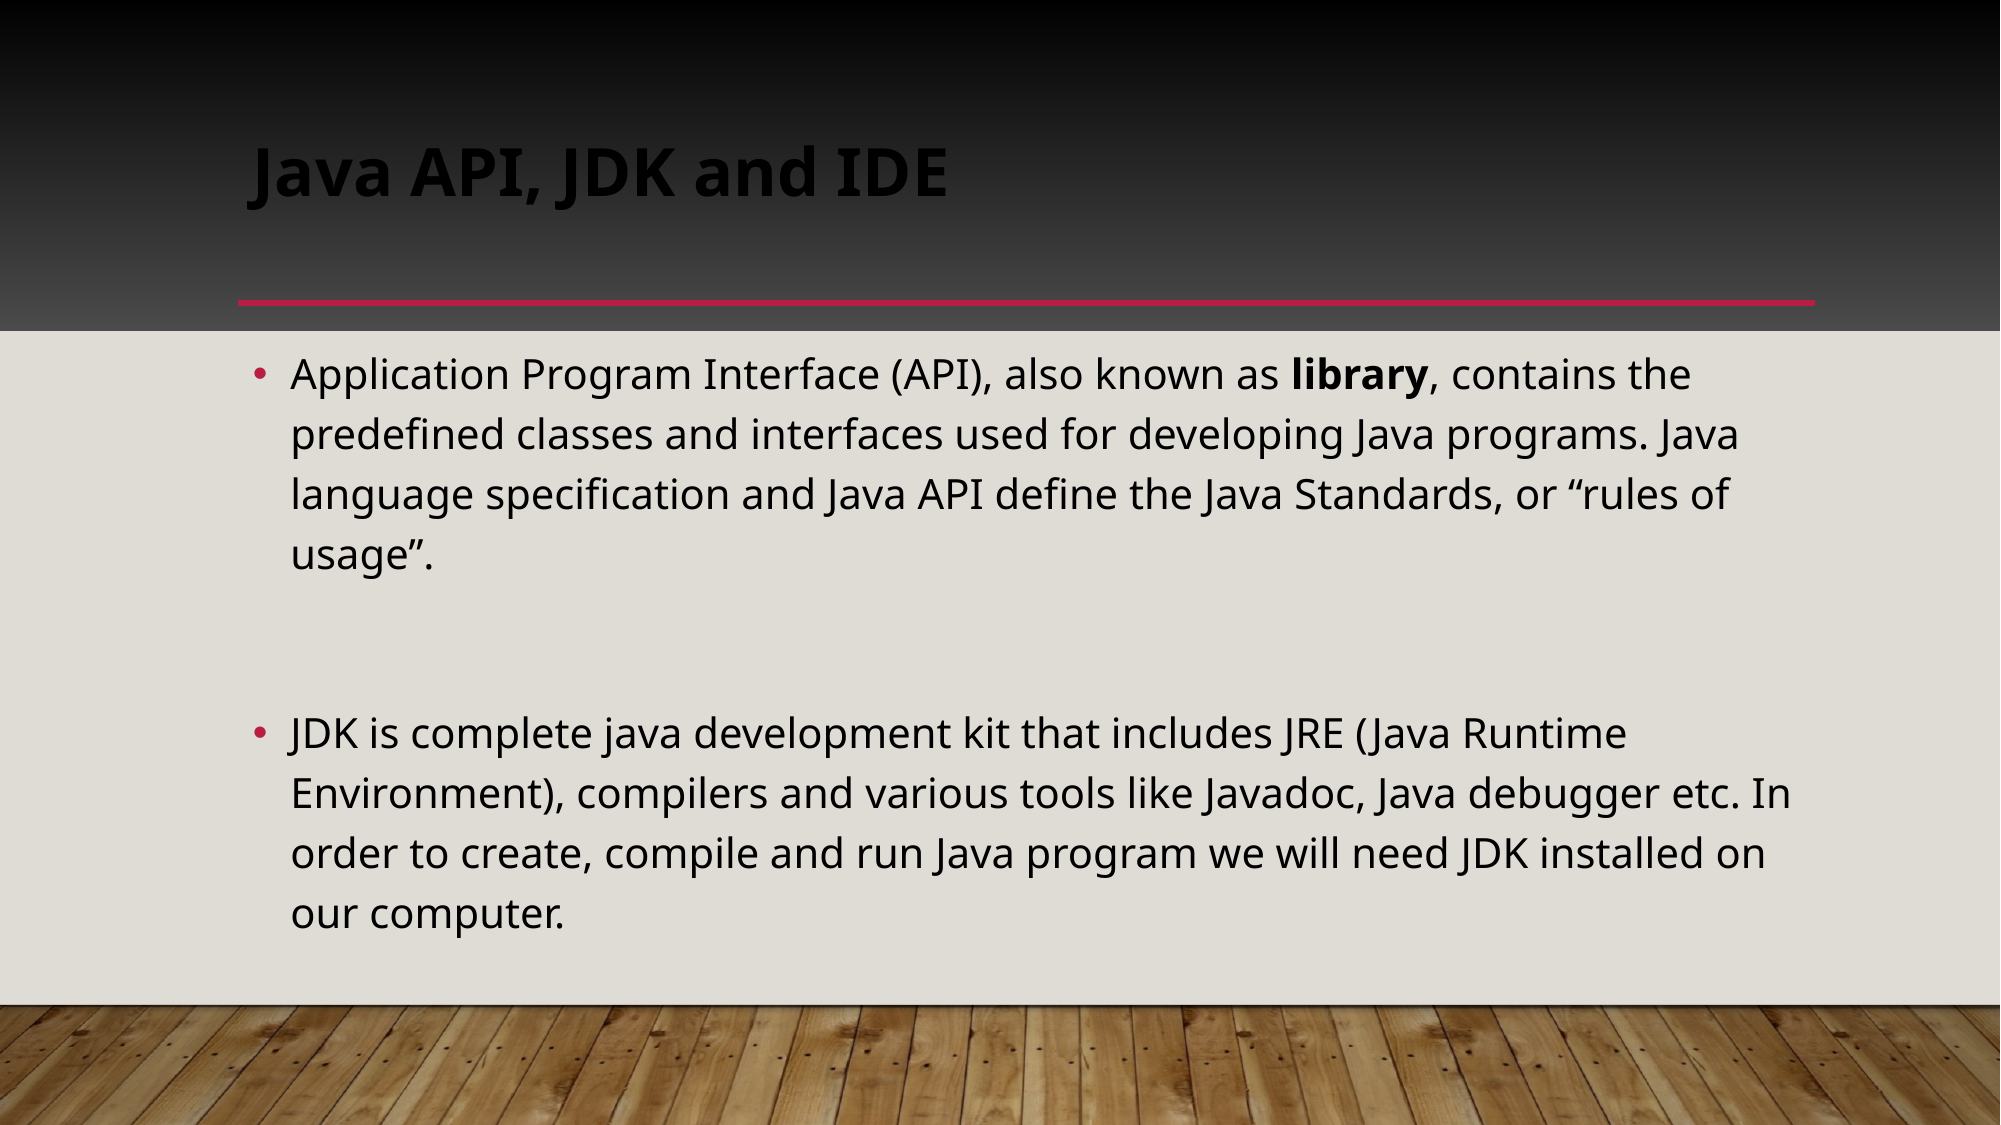

# Java API, JDK and IDE
Application Program Interface (API), also known as library, contains the predefined classes and interfaces used for developing Java programs. Java language specification and Java API define the Java Standards, or “rules of usage”.
JDK is complete java development kit that includes JRE (Java Runtime Environment), compilers and various tools like Javadoc, Java debugger etc. In order to create, compile and run Java program we will need JDK installed on our computer.